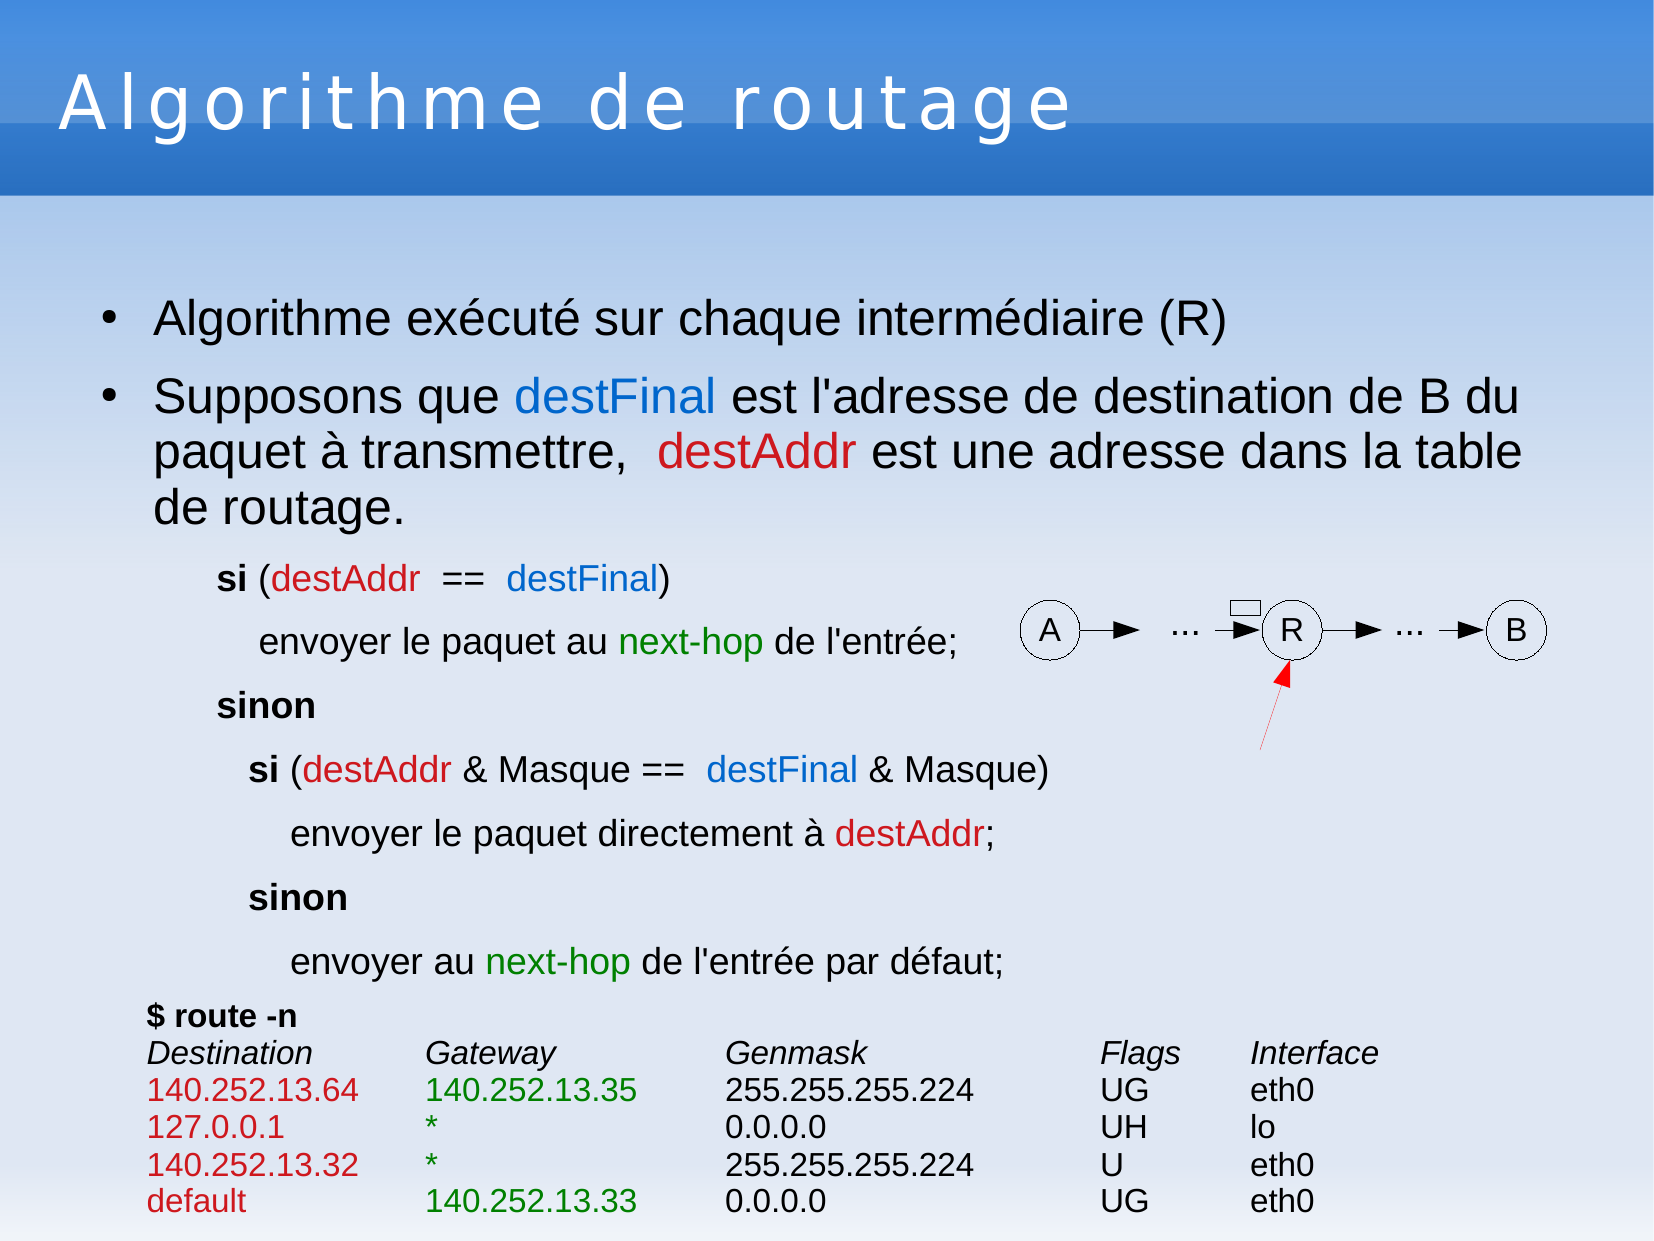

# Algorithme de routage
Algorithme exécuté sur chaque intermédiaire (R)
Supposons que destFinal est l'adresse de destination de B du paquet à transmettre, destAddr est une adresse dans la table de routage.
 si (destAddr == destFinal)
 envoyer le paquet au next-hop de l'entrée;
 sinon
 si (destAddr & Masque == destFinal & Masque)
 envoyer le paquet directement à destAddr;
 sinon
 envoyer au next-hop de l'entrée par défaut;
...
...
A
R
B
$ route -n
Destination 		Gateway 			Genmask 			Flags 	Interface
140.252.13.64	140.252.13.35		255.255.255.224		UG		eth0
127.0.0.1		*				0.0.0.0				UH		lo
140.252.13.32	*				255.255.255.224		U		eth0
default			140.252.13.33		0.0.0.0				UG		eth0